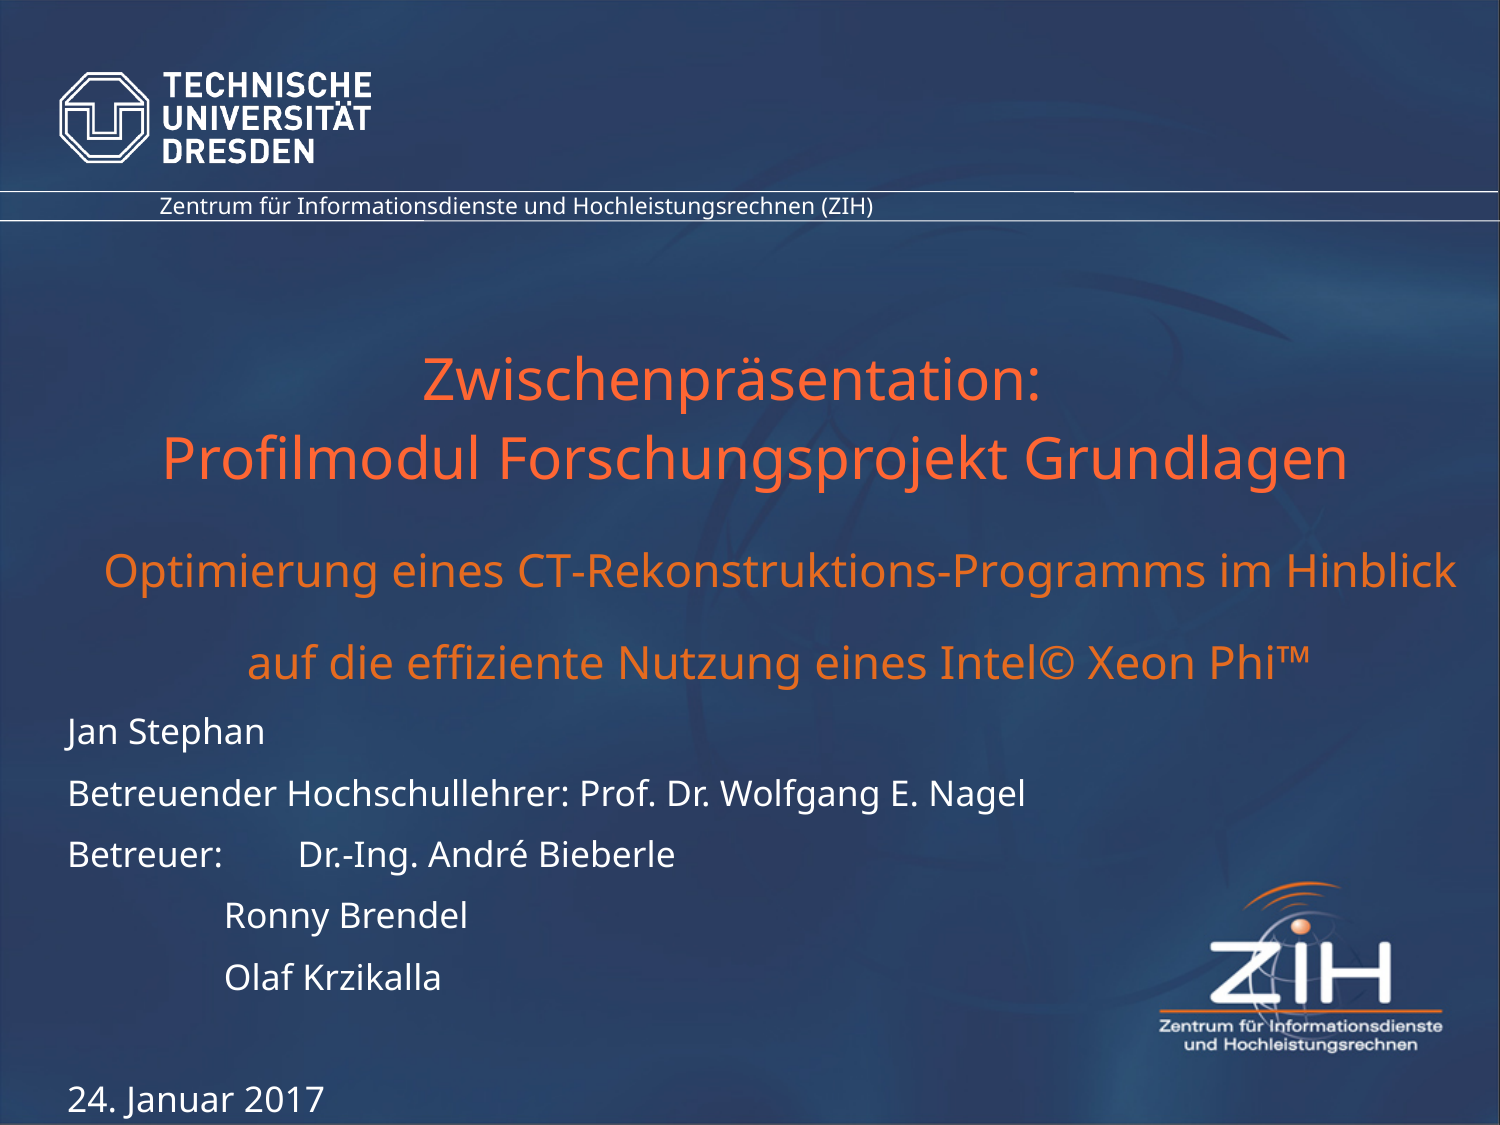

Zwischenpräsentation:
Profilmodul Forschungsprojekt Grundlagen
Optimierung eines CT-Rekonstruktions-Programms im Hinblick
 auf die effiziente Nutzung eines Intel© Xeon Phi™
Jan Stephan
Betreuender Hochschullehrer: Prof. Dr. Wolfgang E. Nagel
Betreuer:	 Dr.-Ing. André Bieberle
		 Ronny Brendel
		 Olaf Krzikalla
24. Januar 2017